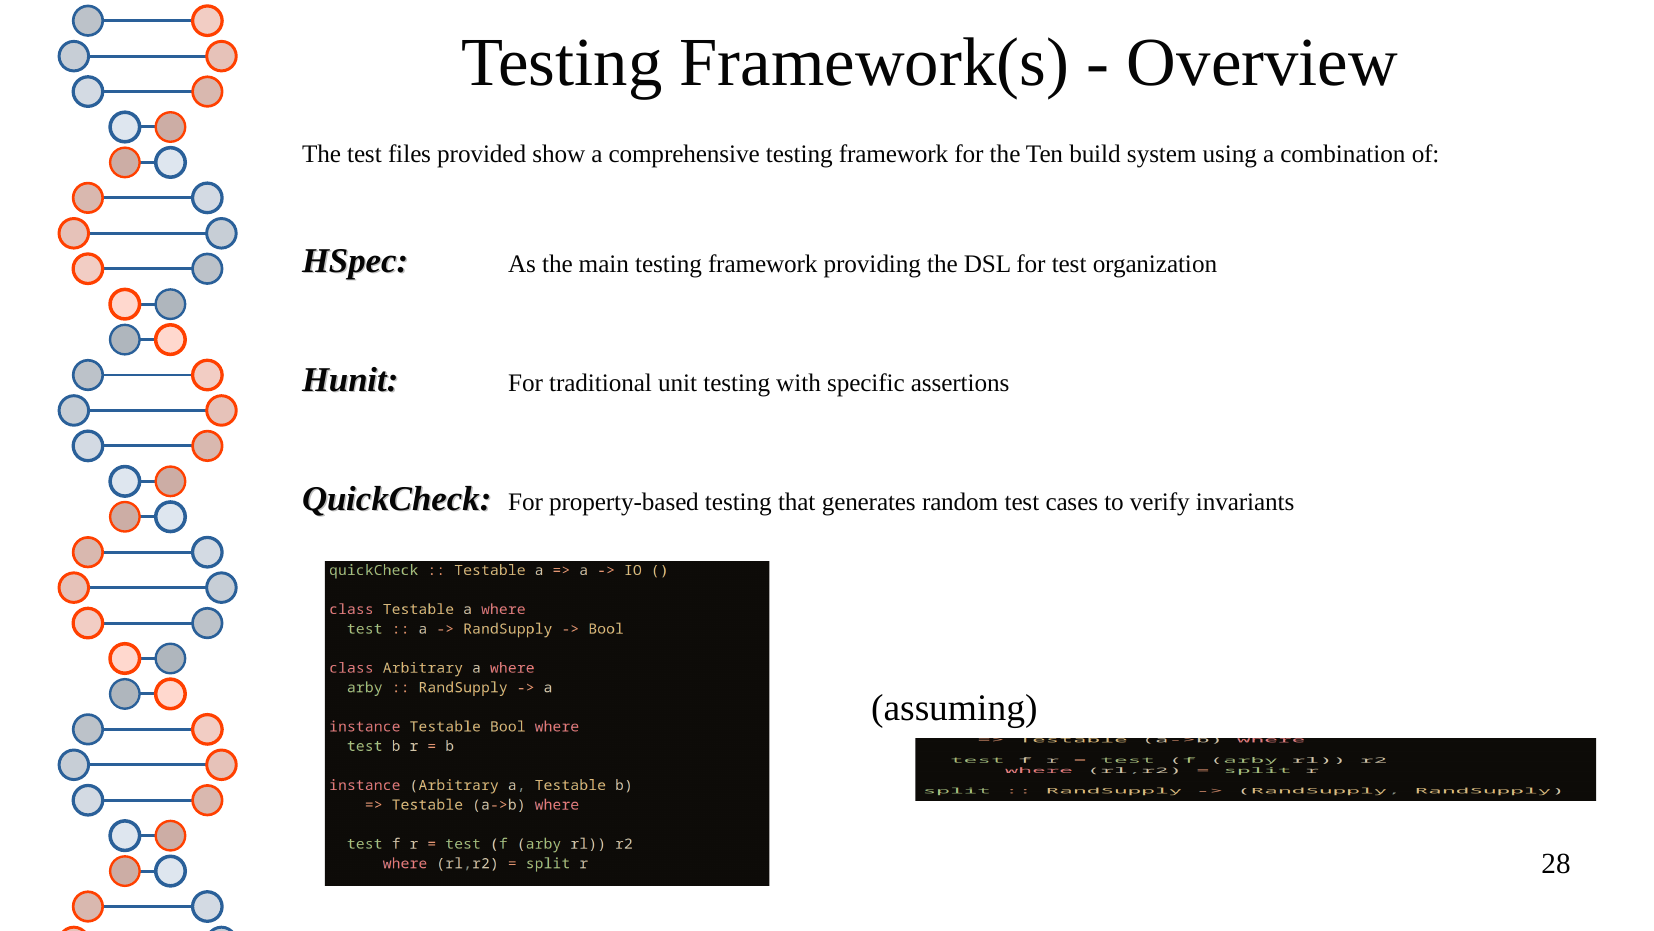

# Testing Framework(s) - Overview
The test files provided show a comprehensive testing framework for the Ten build system using a combination of:
HSpec: 			As the main testing framework providing the DSL for test organization
Hunit:			For traditional unit testing with specific assertions
QuickCheck: 		For property-based testing that generates random test cases to verify invariants
(assuming)
28